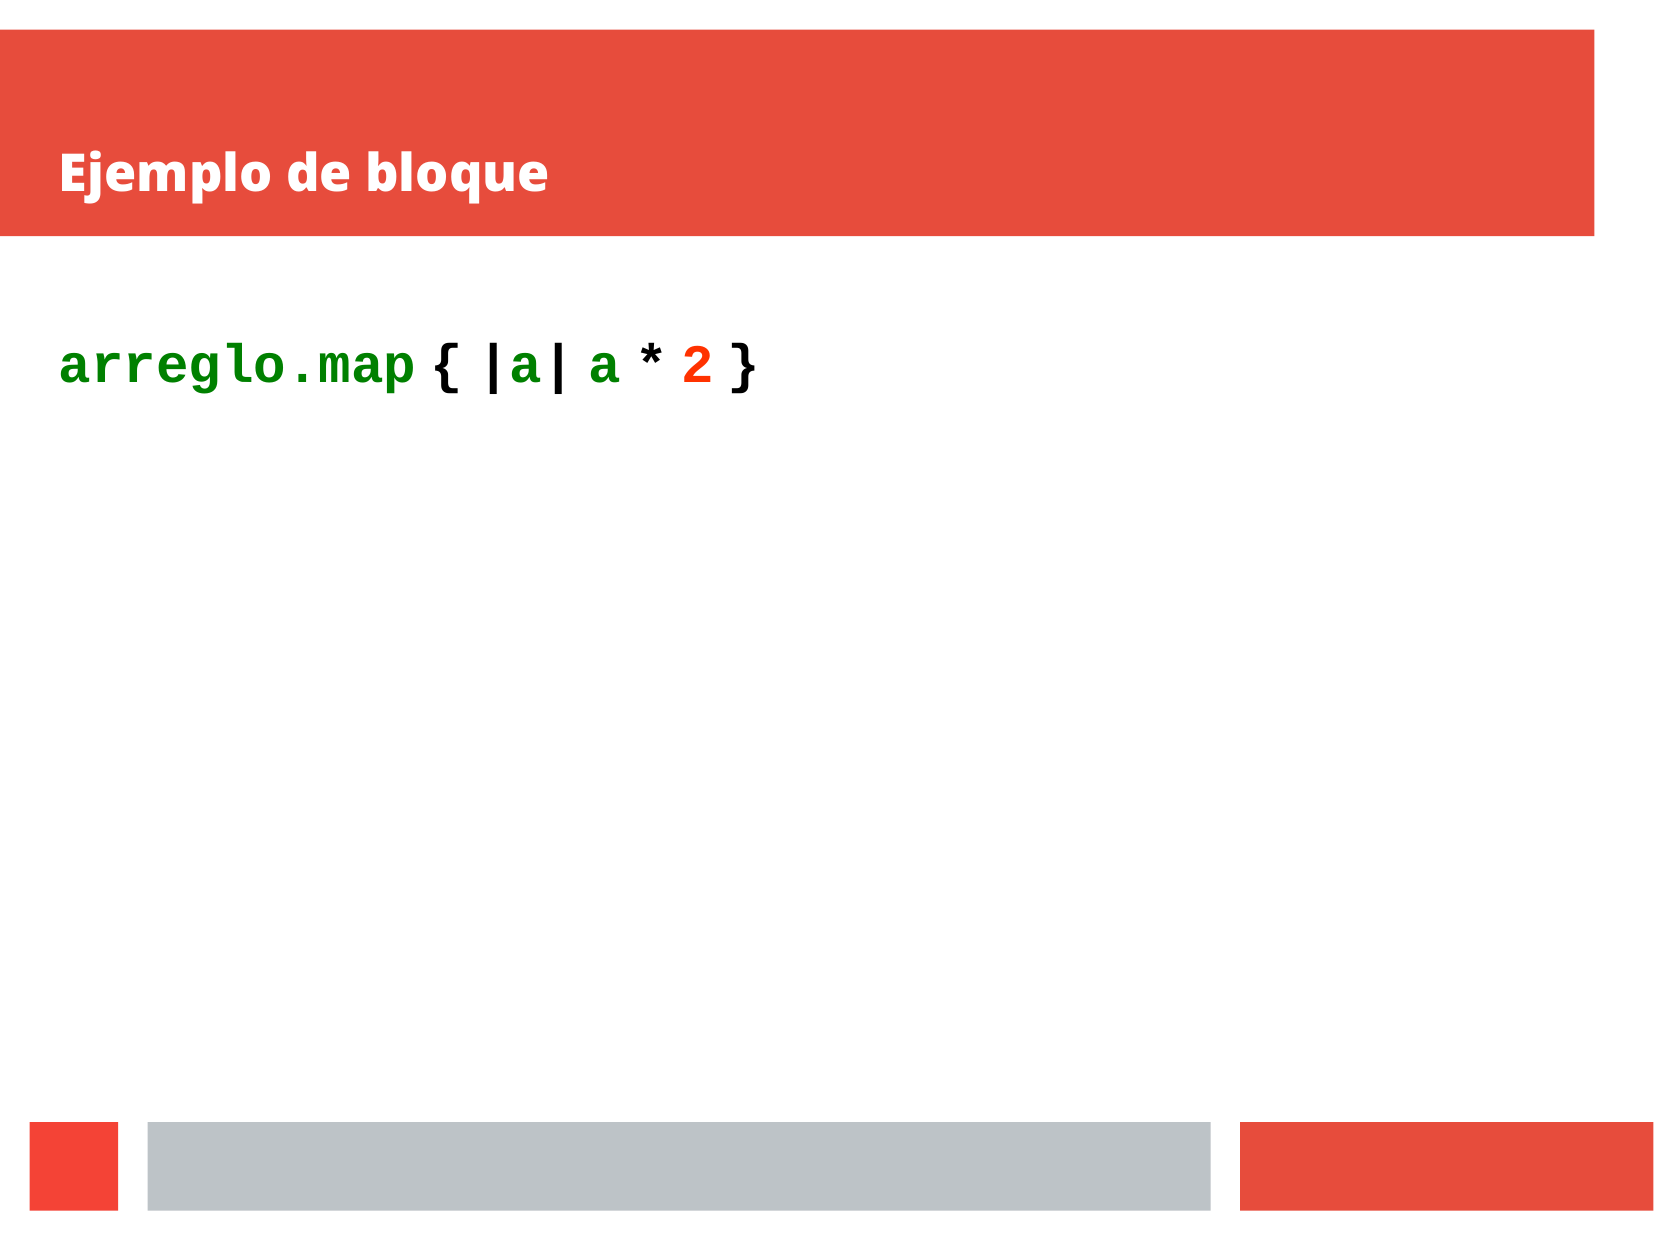

# Ejemplo de bloque
arreglo.map { |a| a * 2 }